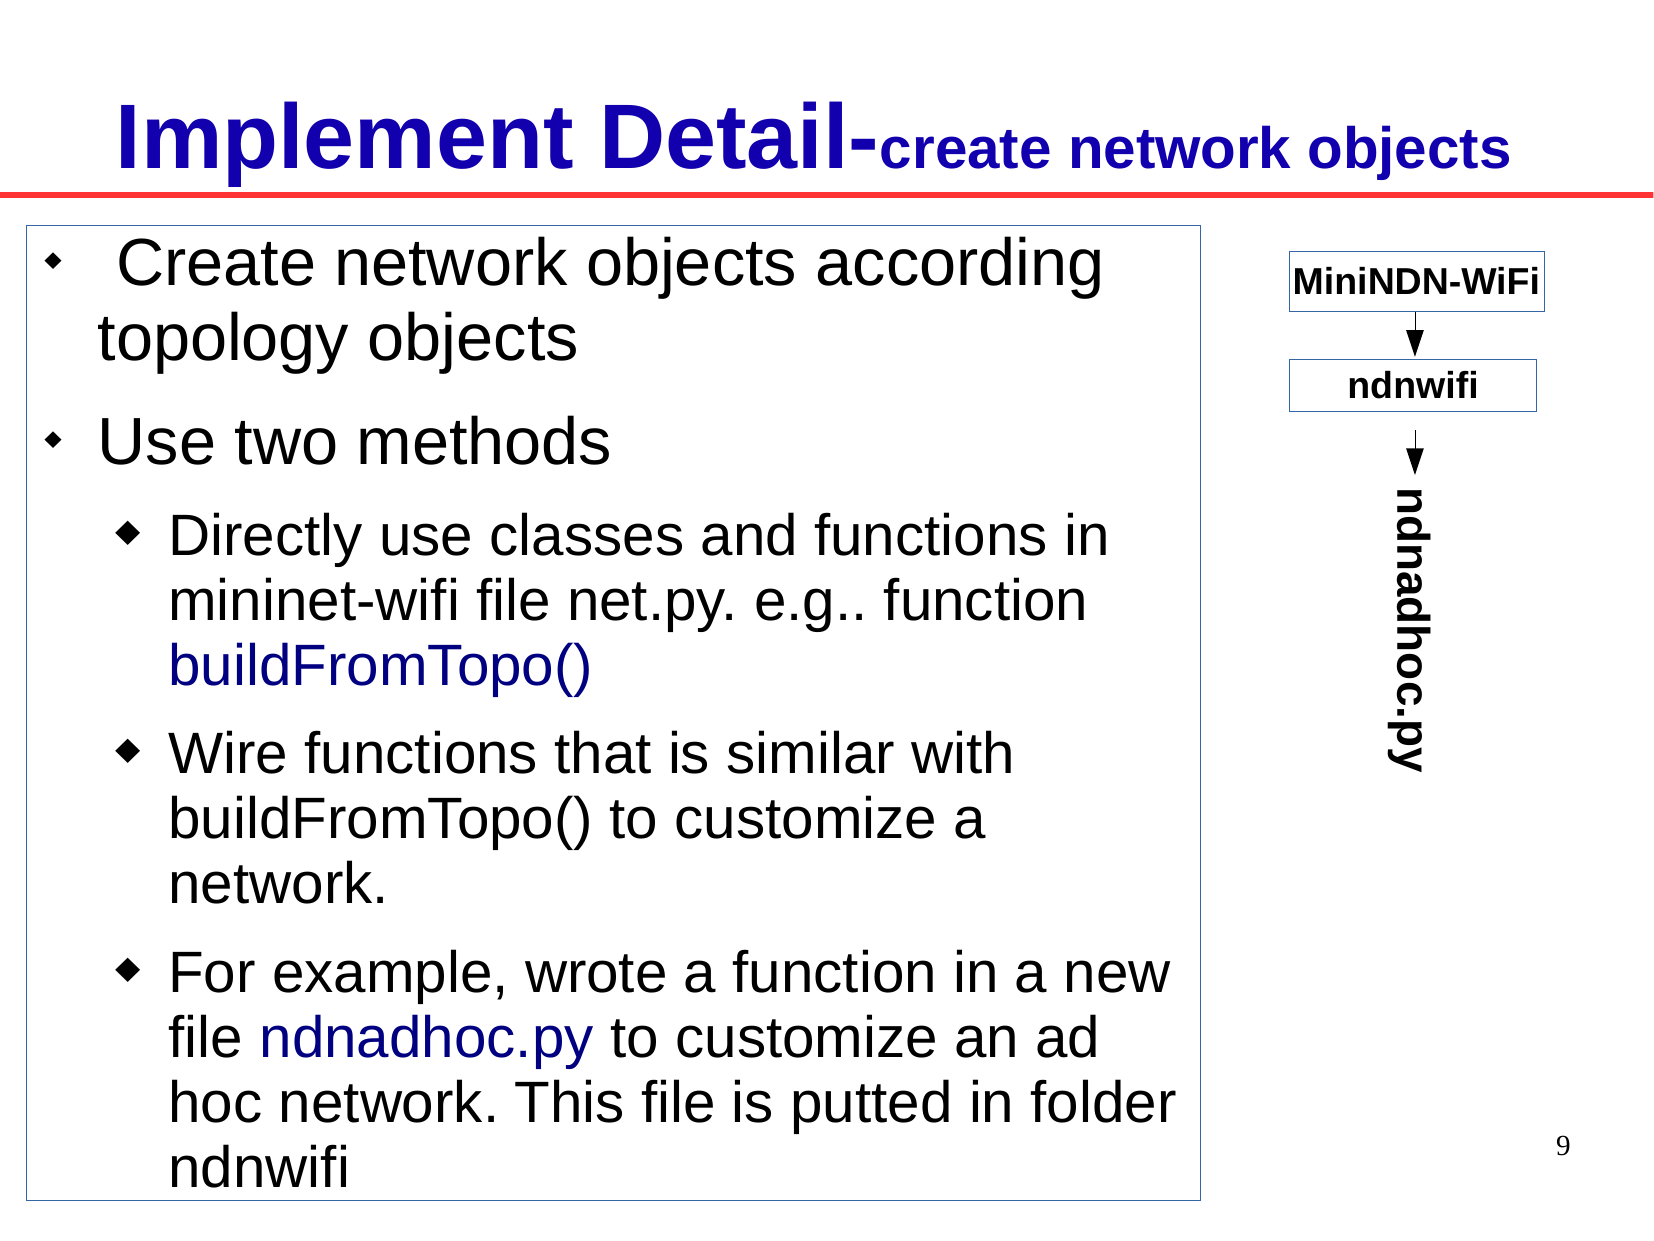

Implement Detail-create network objects
# Create network objects according topology objects
Use two methods
Directly use classes and functions in mininet-wifi file net.py. e.g.. function buildFromTopo()
Wire functions that is similar with buildFromTopo() to customize a network.
For example, wrote a function in a new file ndnadhoc.py to customize an ad hoc network. This file is putted in folder ndnwifi
MiniNDN-WiFi
ndnwifi
ndnadhoc.py
9